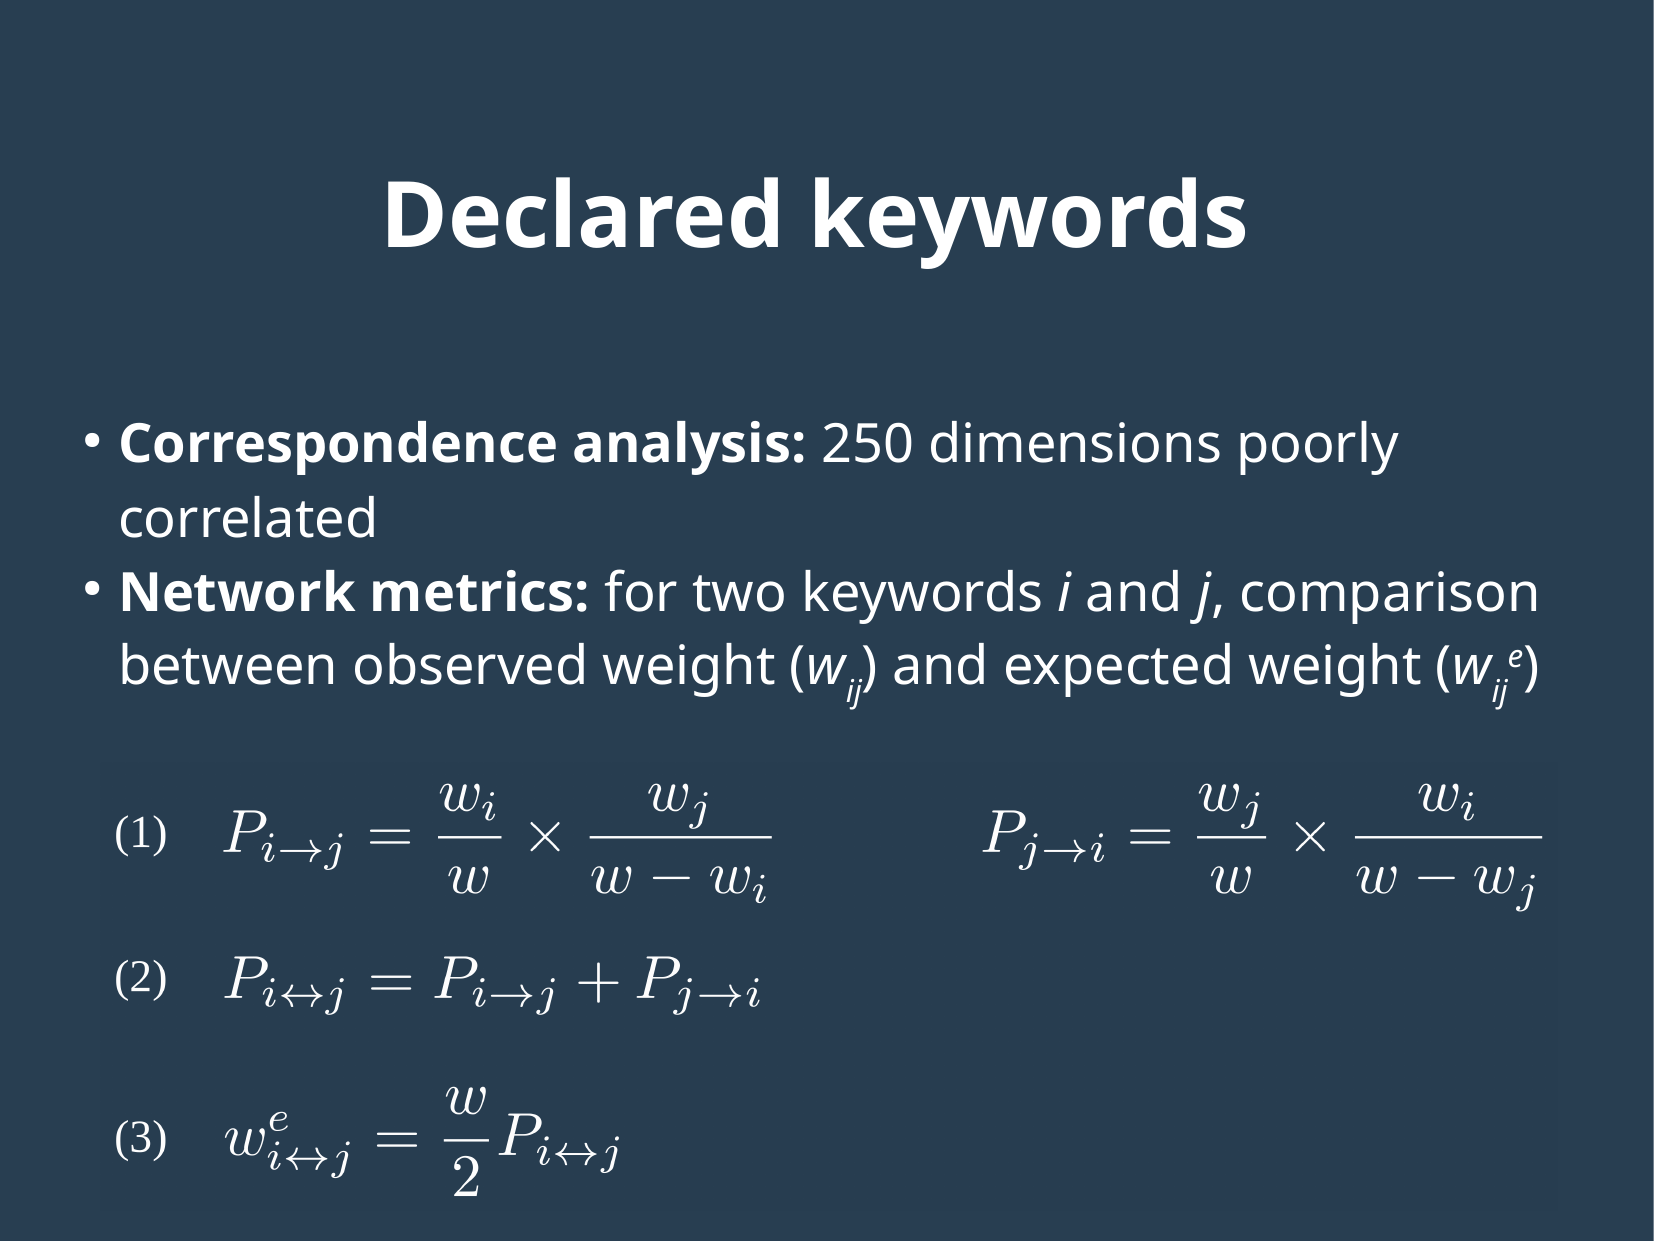

# Declared keywords
Correspondence analysis: 250 dimensions poorly correlated
Network metrics: for two keywords i and j, comparison between observed weight (wij) and expected weight (wije)